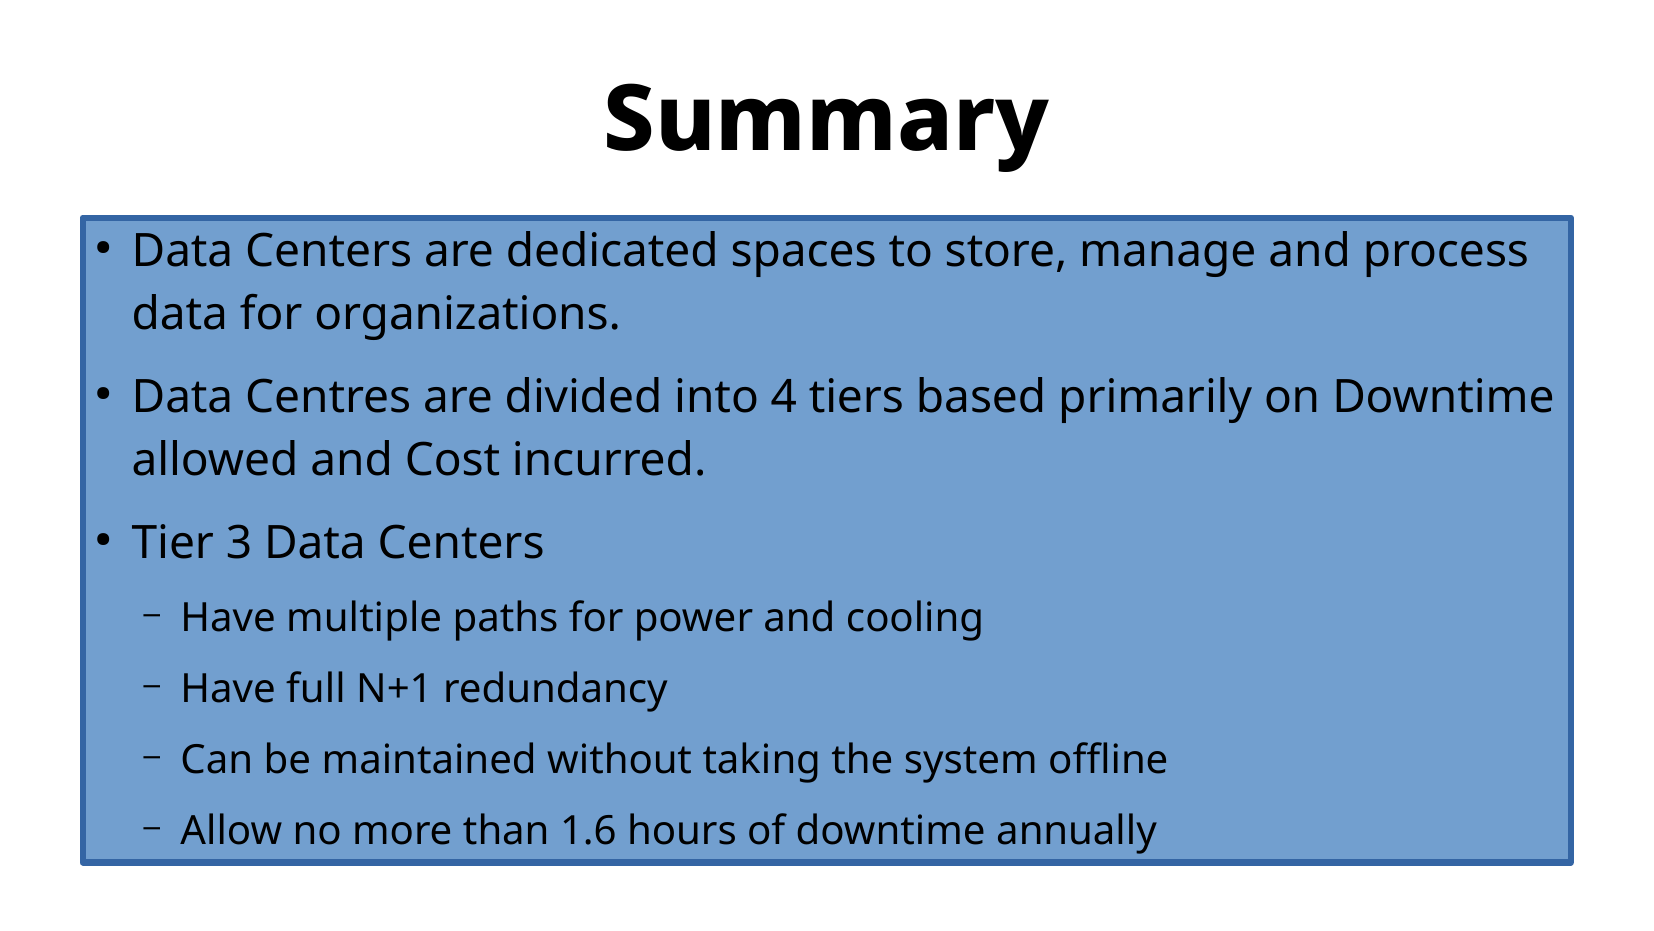

# Summary
Data Centers are dedicated spaces to store, manage and process data for organizations.
Data Centres are divided into 4 tiers based primarily on Downtime allowed and Cost incurred.
Tier 3 Data Centers
Have multiple paths for power and cooling
Have full N+1 redundancy
Can be maintained without taking the system offline
Allow no more than 1.6 hours of downtime annually